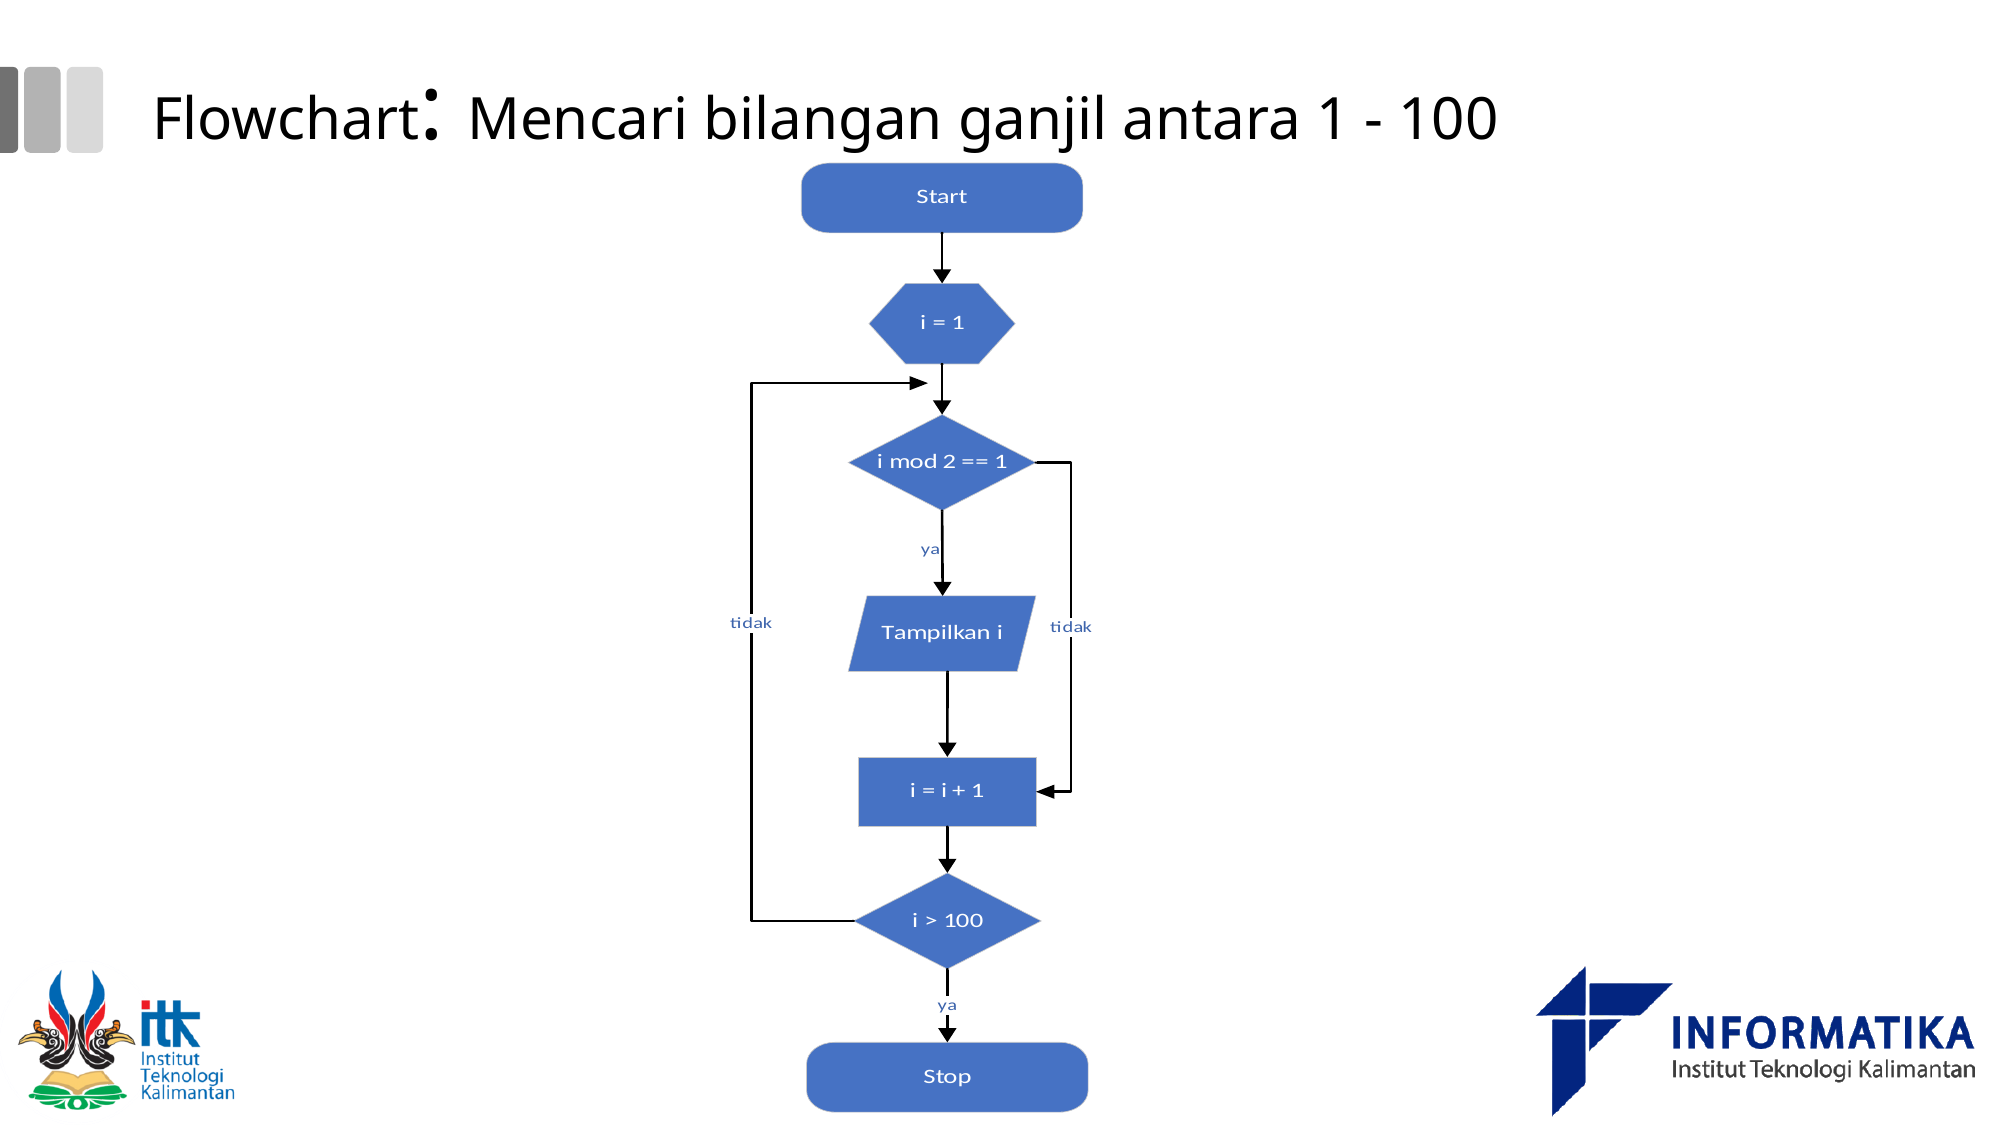

# Flowchart: Mencari bilangan ganjil antara 1 - 100